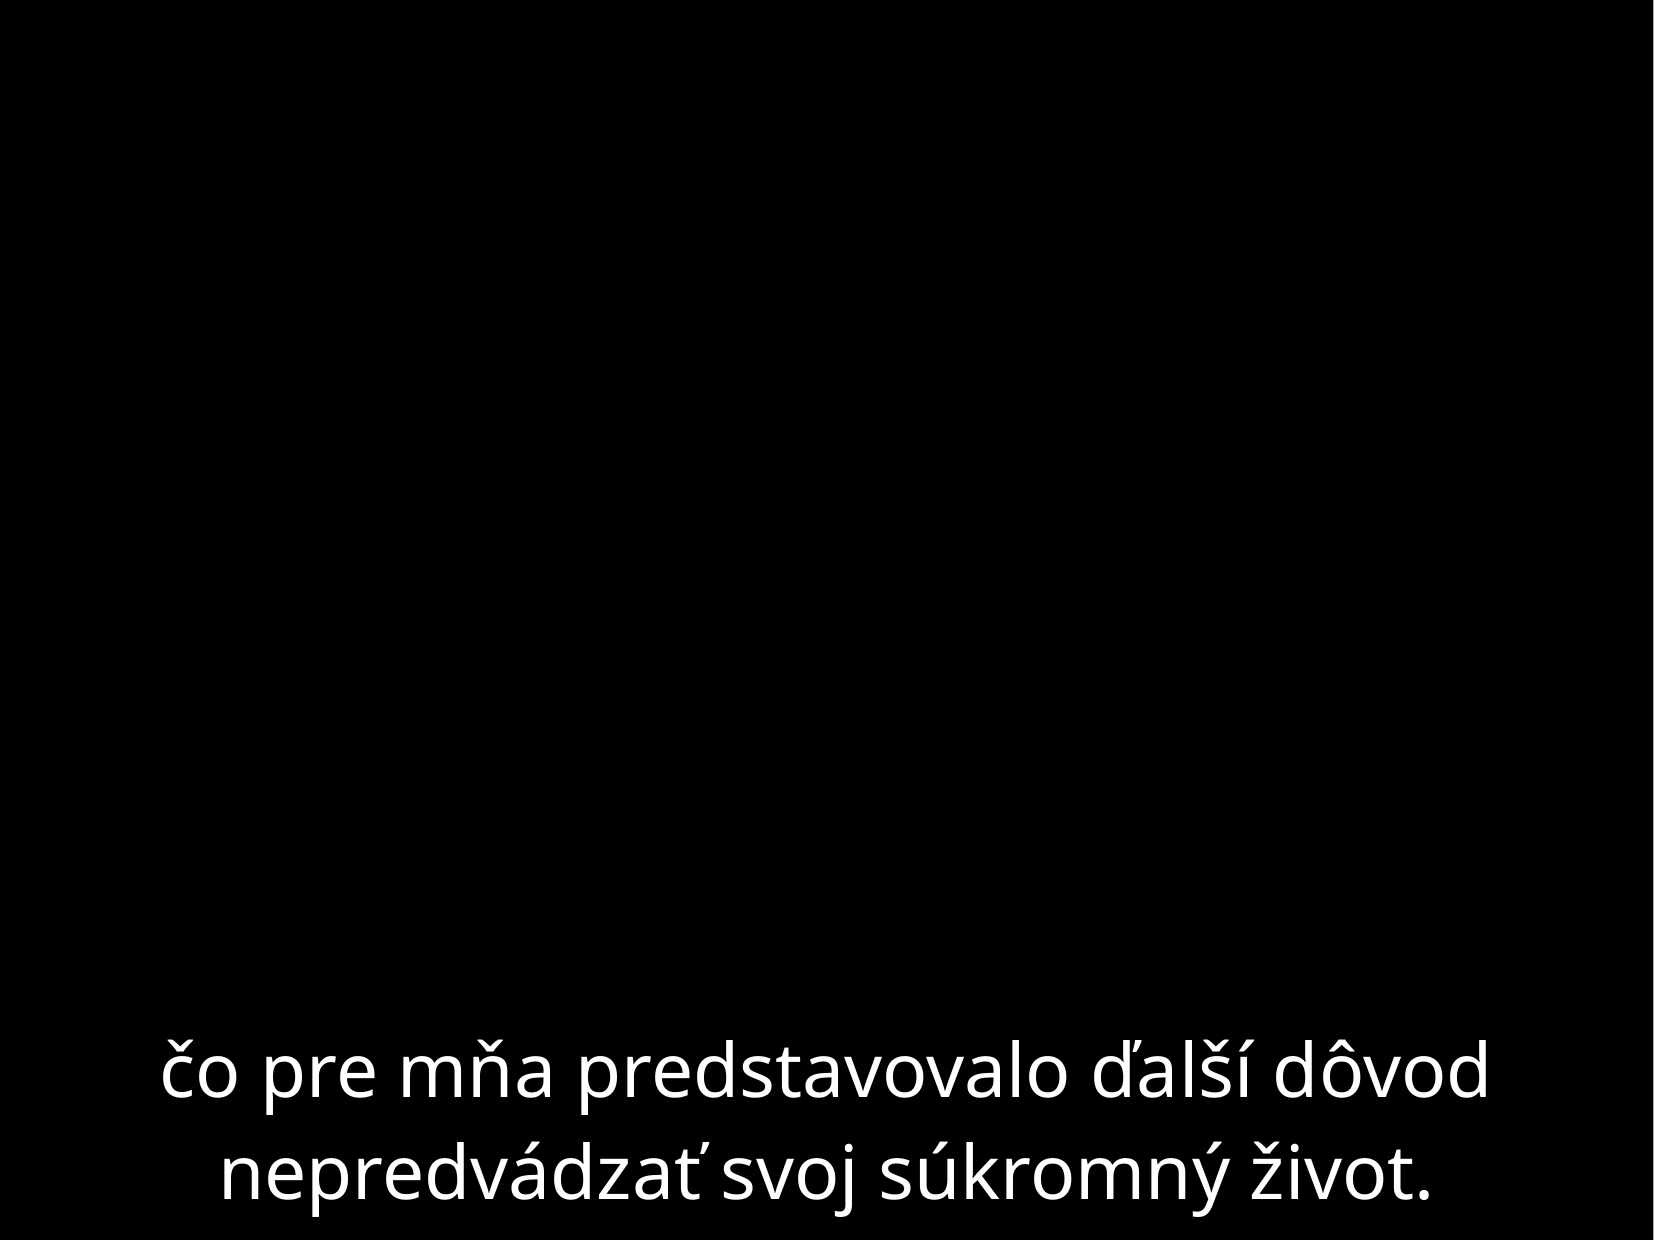

# čo pre mňa predstavovalo ďalší dôvod nepredvádzať svoj súkromný život.